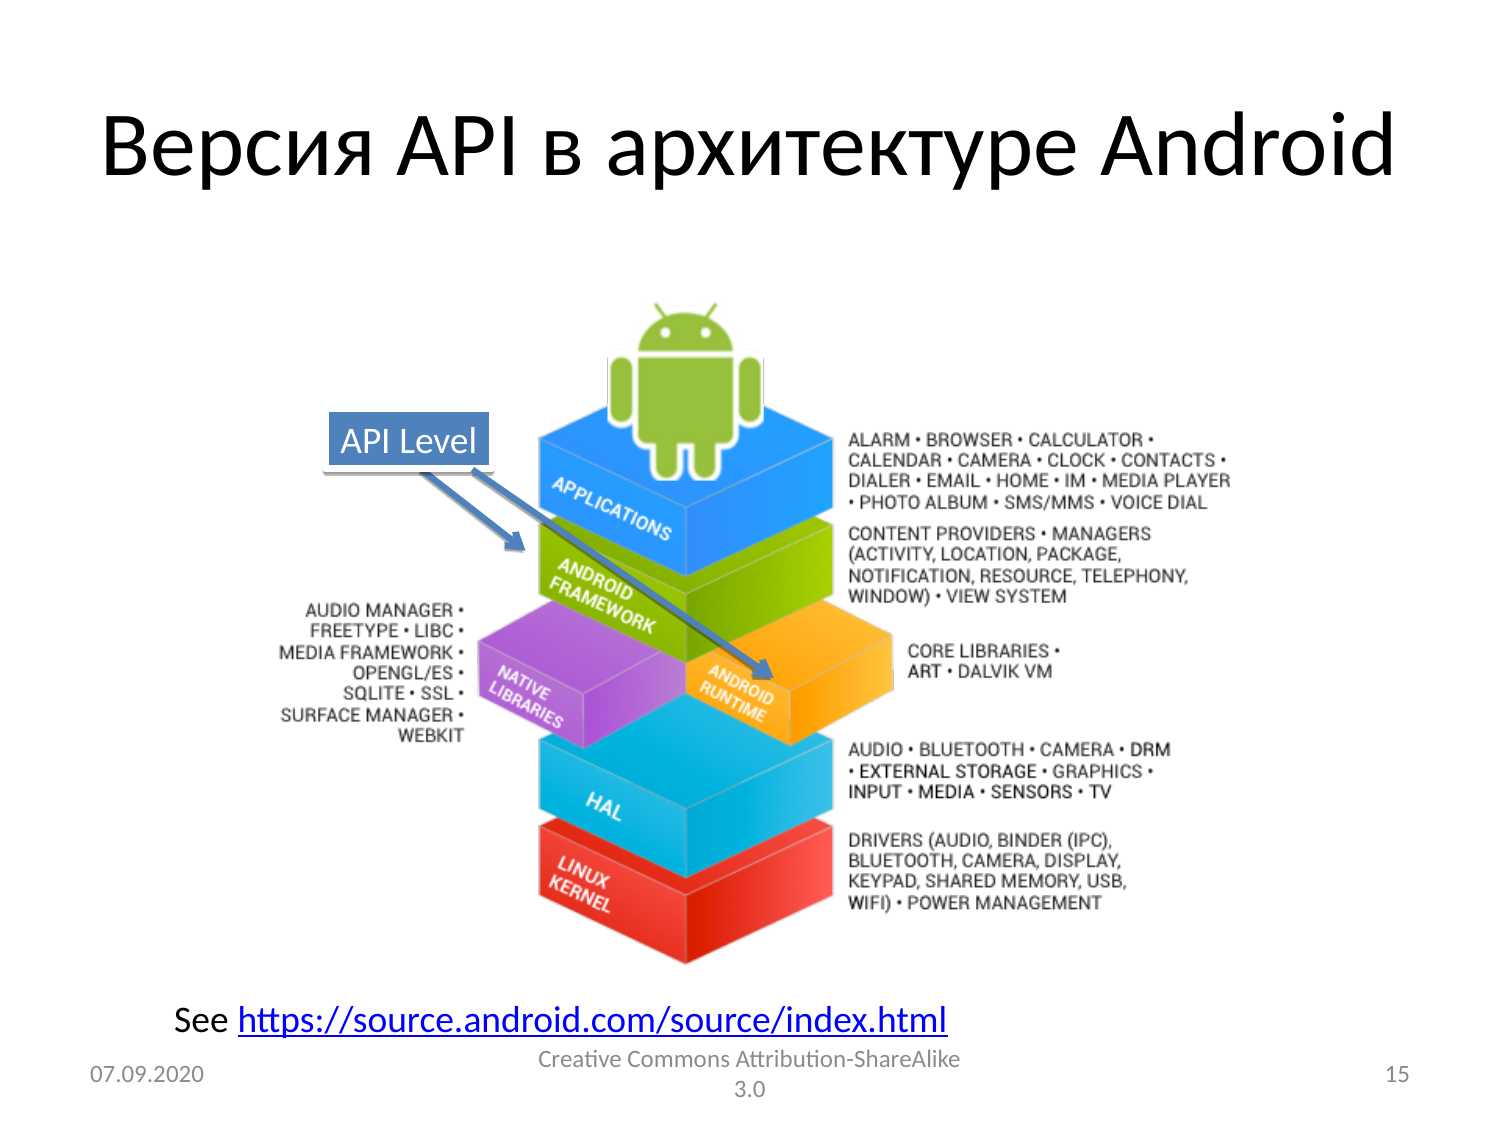

# Версия API в архитектуре Android
API Level
See https://source.android.com/source/index.html
07.09.2020
Creative Commons Attribution-ShareAlike 3.0